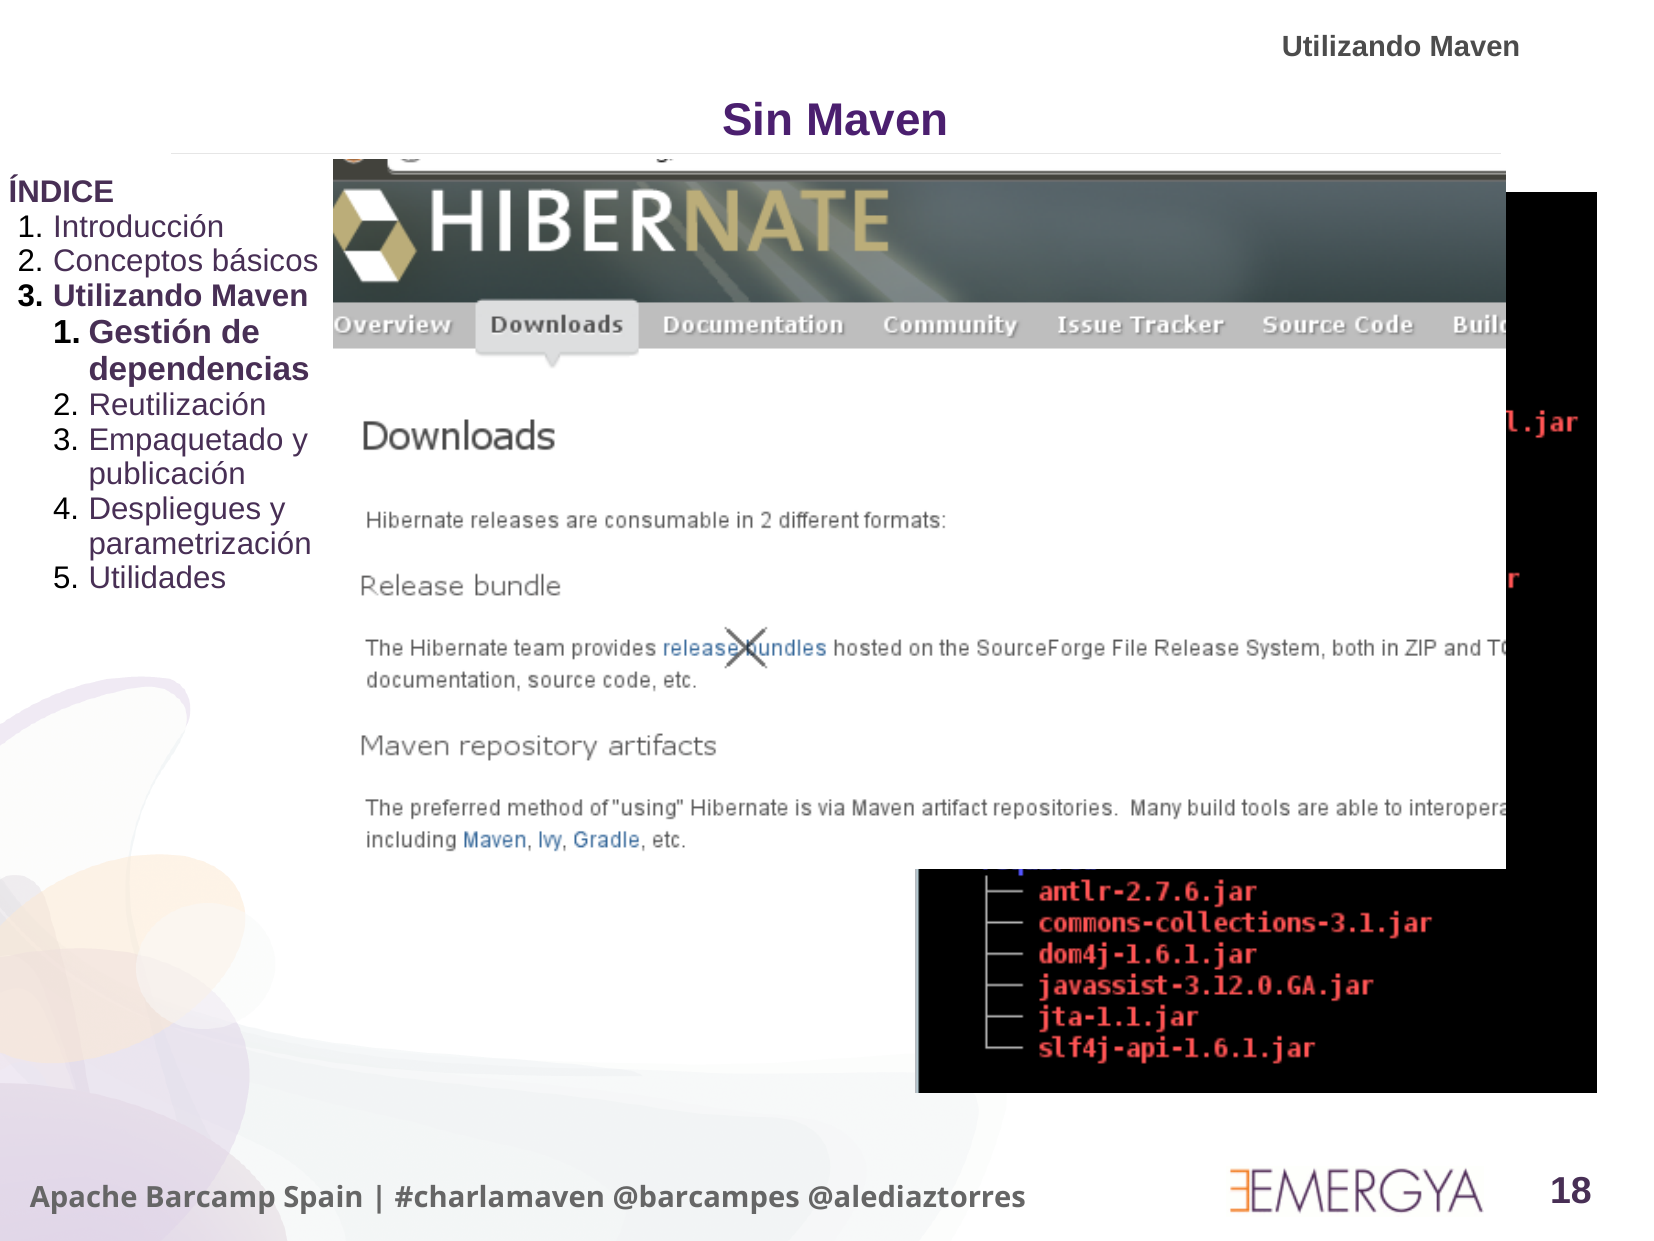

Utilizando Maven
Sin Maven
ÍNDICE
Introducción
Conceptos básicos
Utilizando Maven
Gestión de dependencias
Reutilización
Empaquetado y publicación
Despliegues y parametrización
Utilidades
#